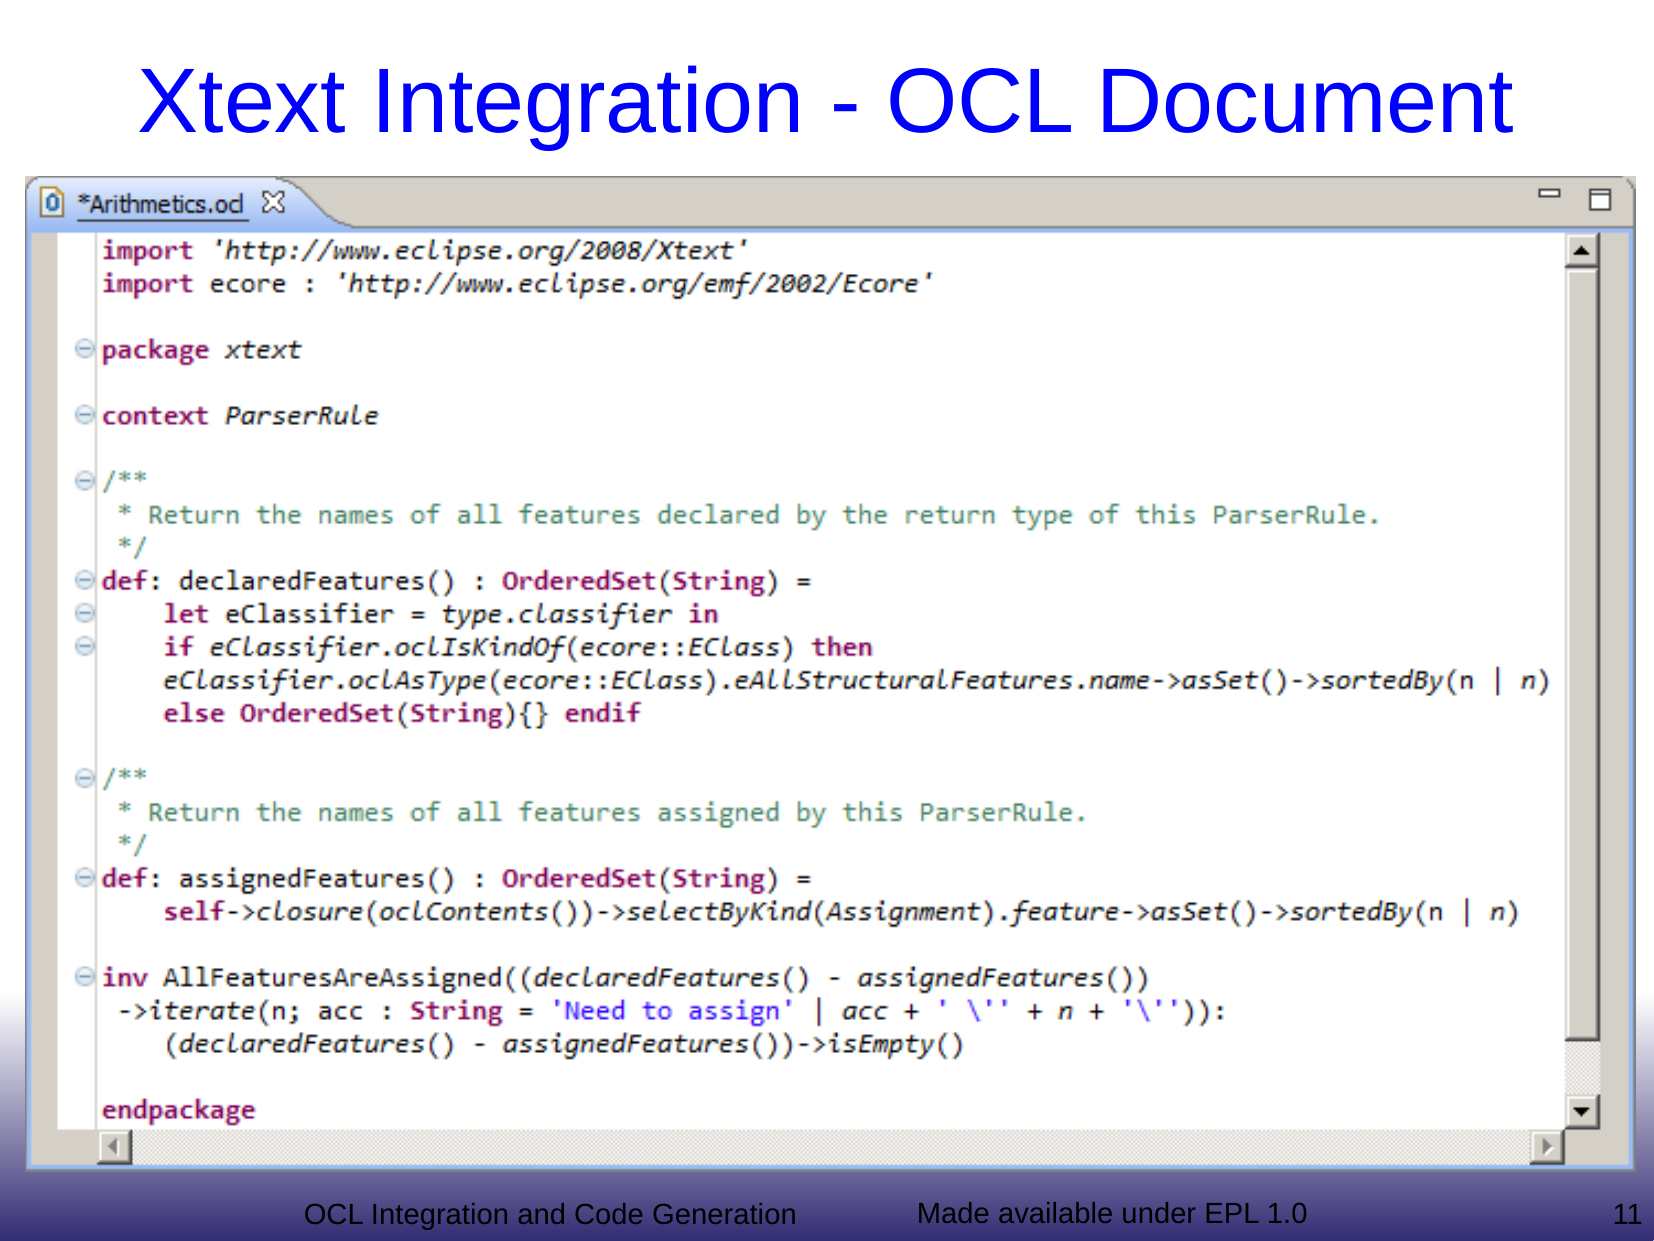

# Xtext Integration - OCL Document
OCL Integration and Code Generation
11